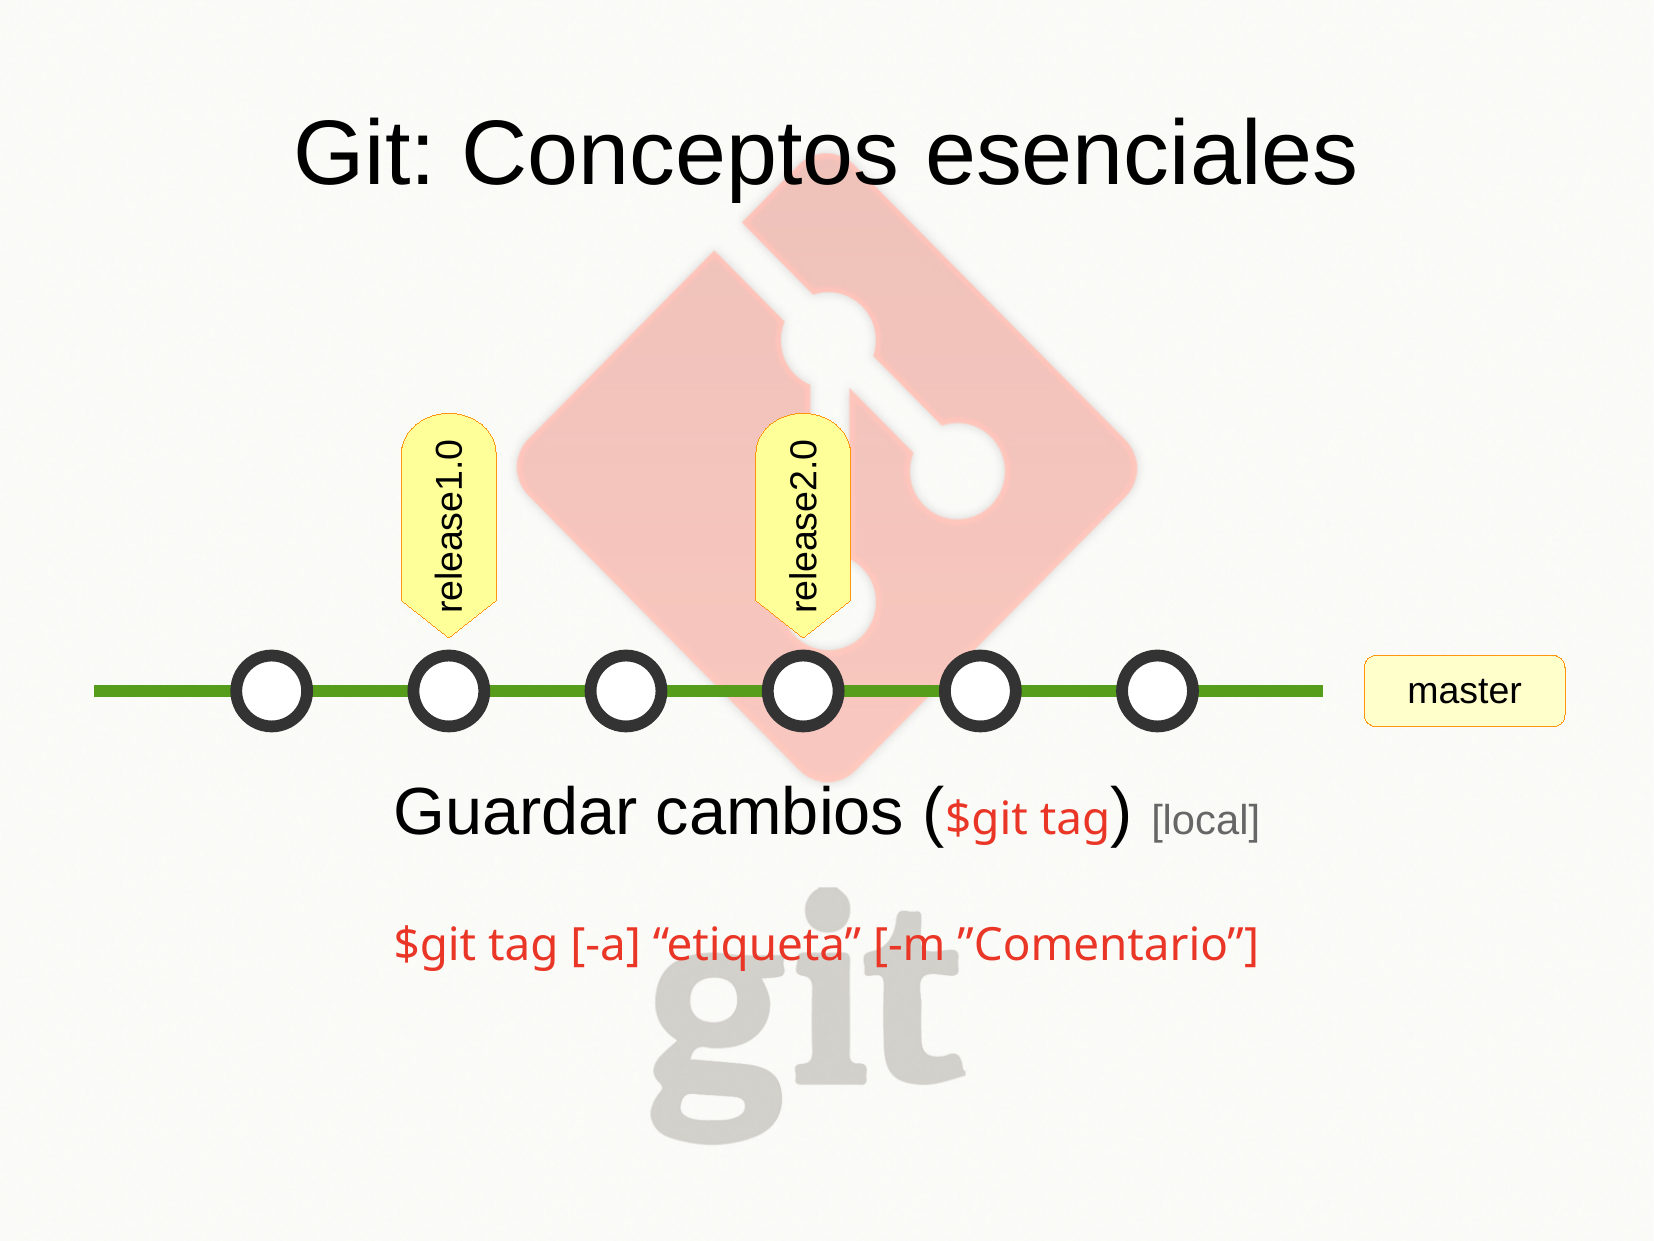

# Git: Conceptos esenciales
release1.0
release2.0
Guardar cambios ($git tag) [local]
$git tag [-a] “etiqueta” [-m ”Comentario”]
master